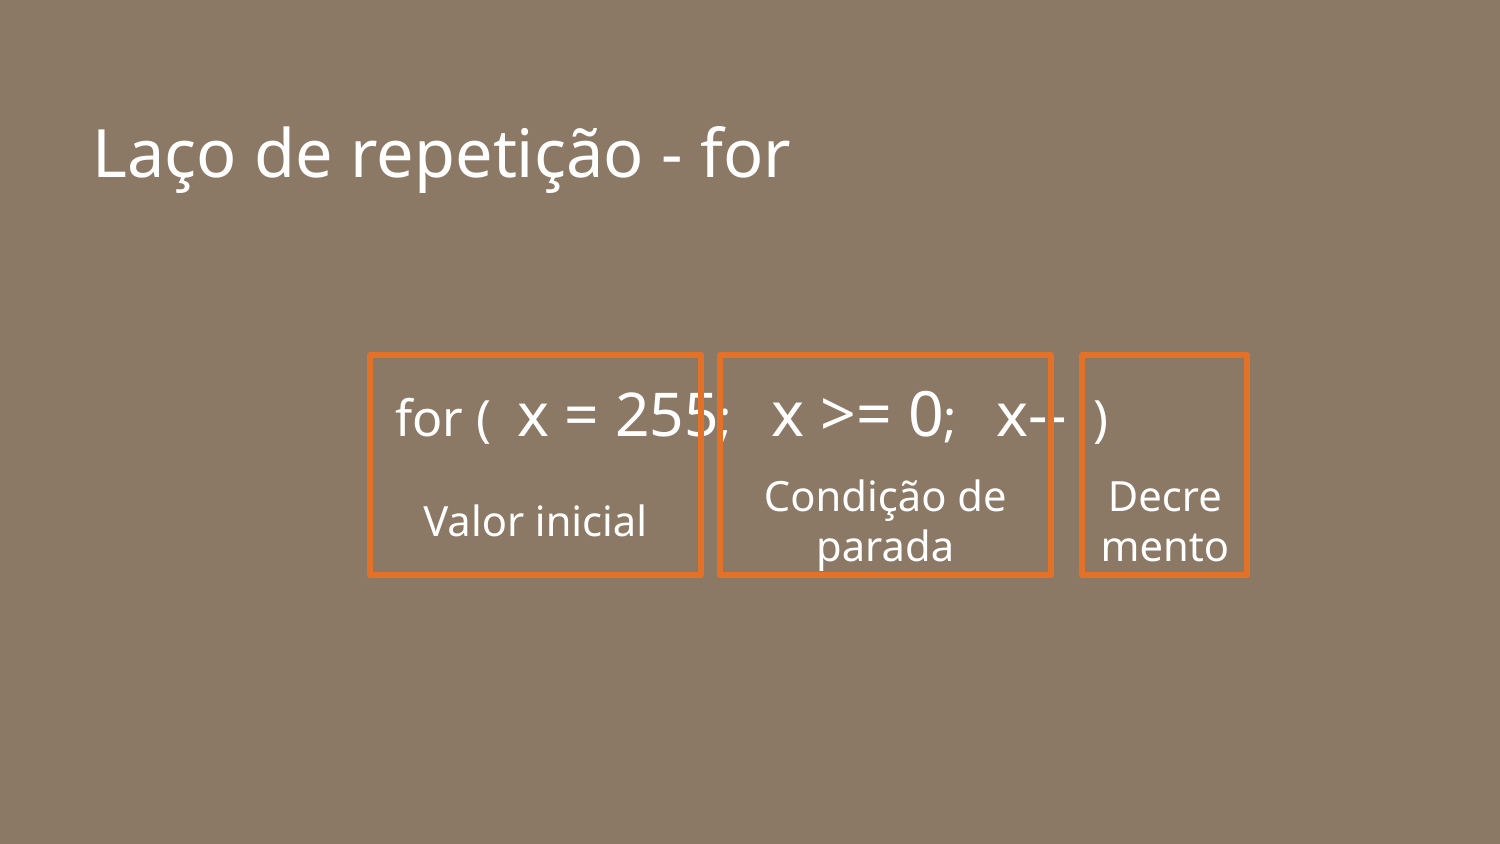

# Laço de repetição - for
Valor inicial
Condição de parada
Decremento
for ( x = 255; x >= 0; x-- )